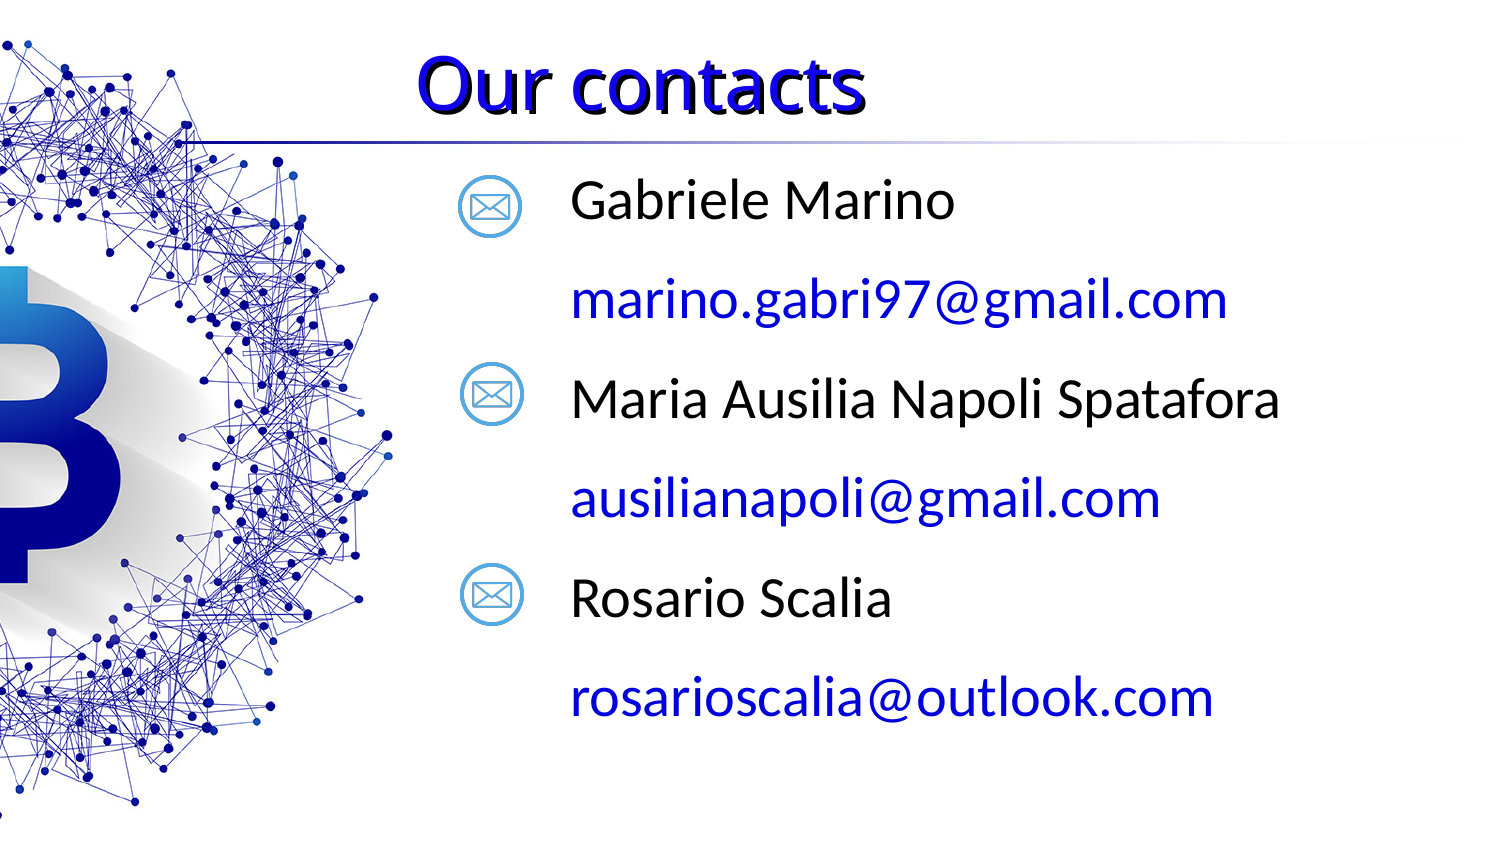

# Our contacts
Gabriele Marino
marino.gabri97@gmail.com
Maria Ausilia Napoli Spatafora
ausilianapoli@gmail.com
Rosario Scalia
rosarioscalia@outlook.com